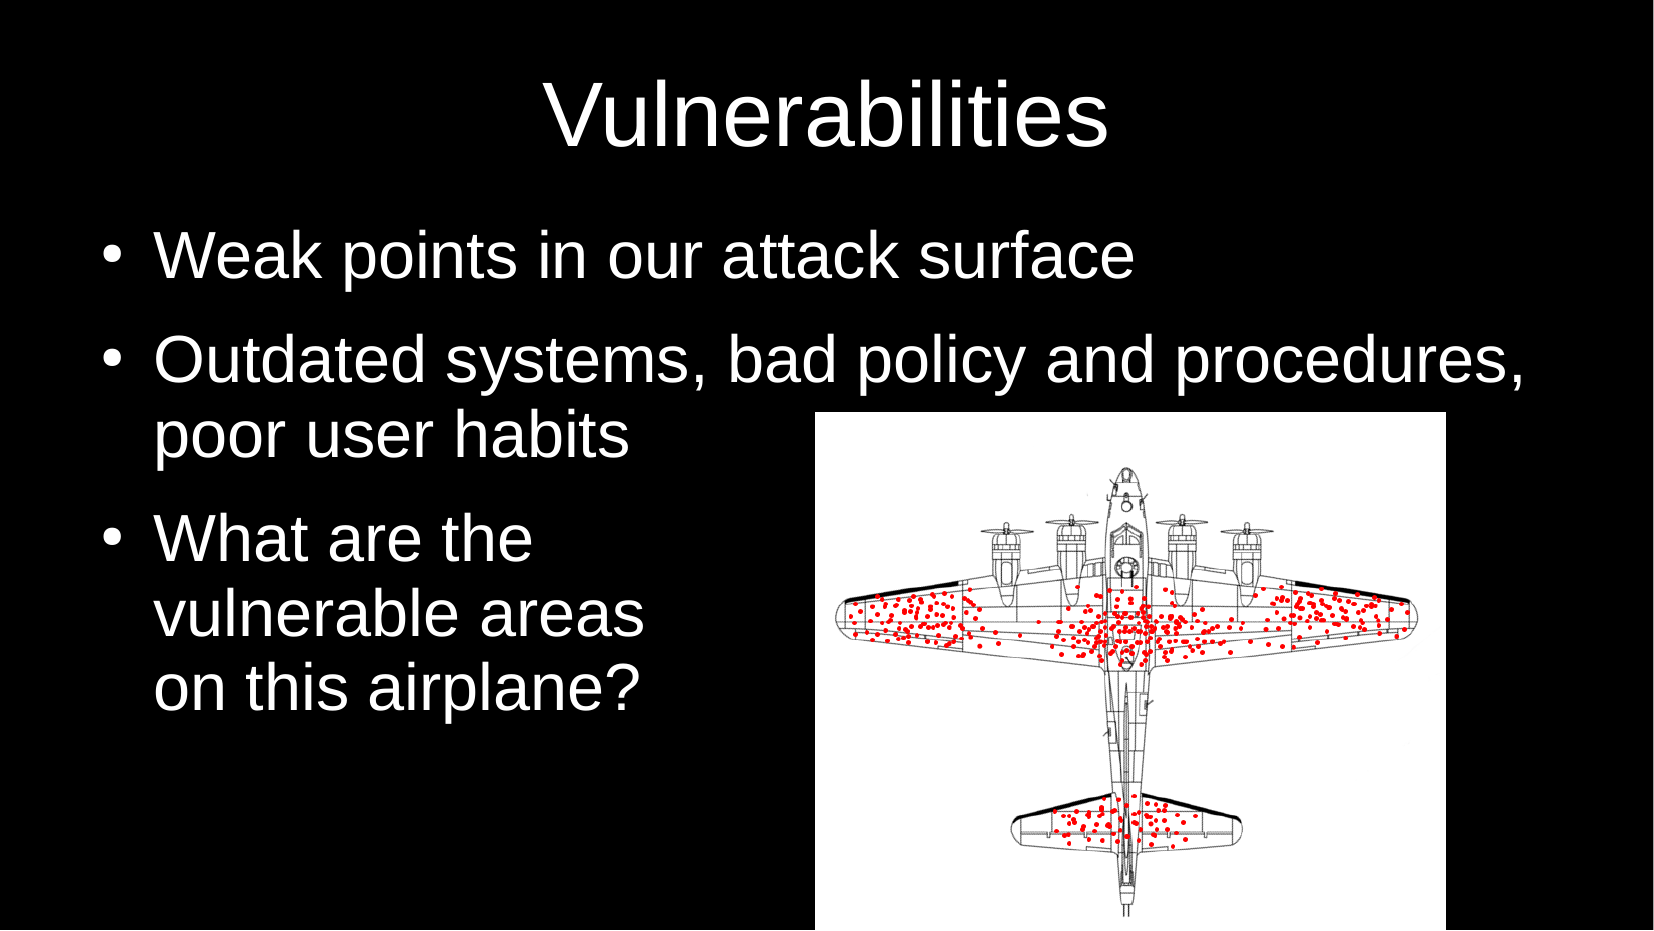

# Vulnerabilities
Weak points in our attack surface
Outdated systems, bad policy and procedures, poor user habits
What are the
vulnerable areas
on this airplane?